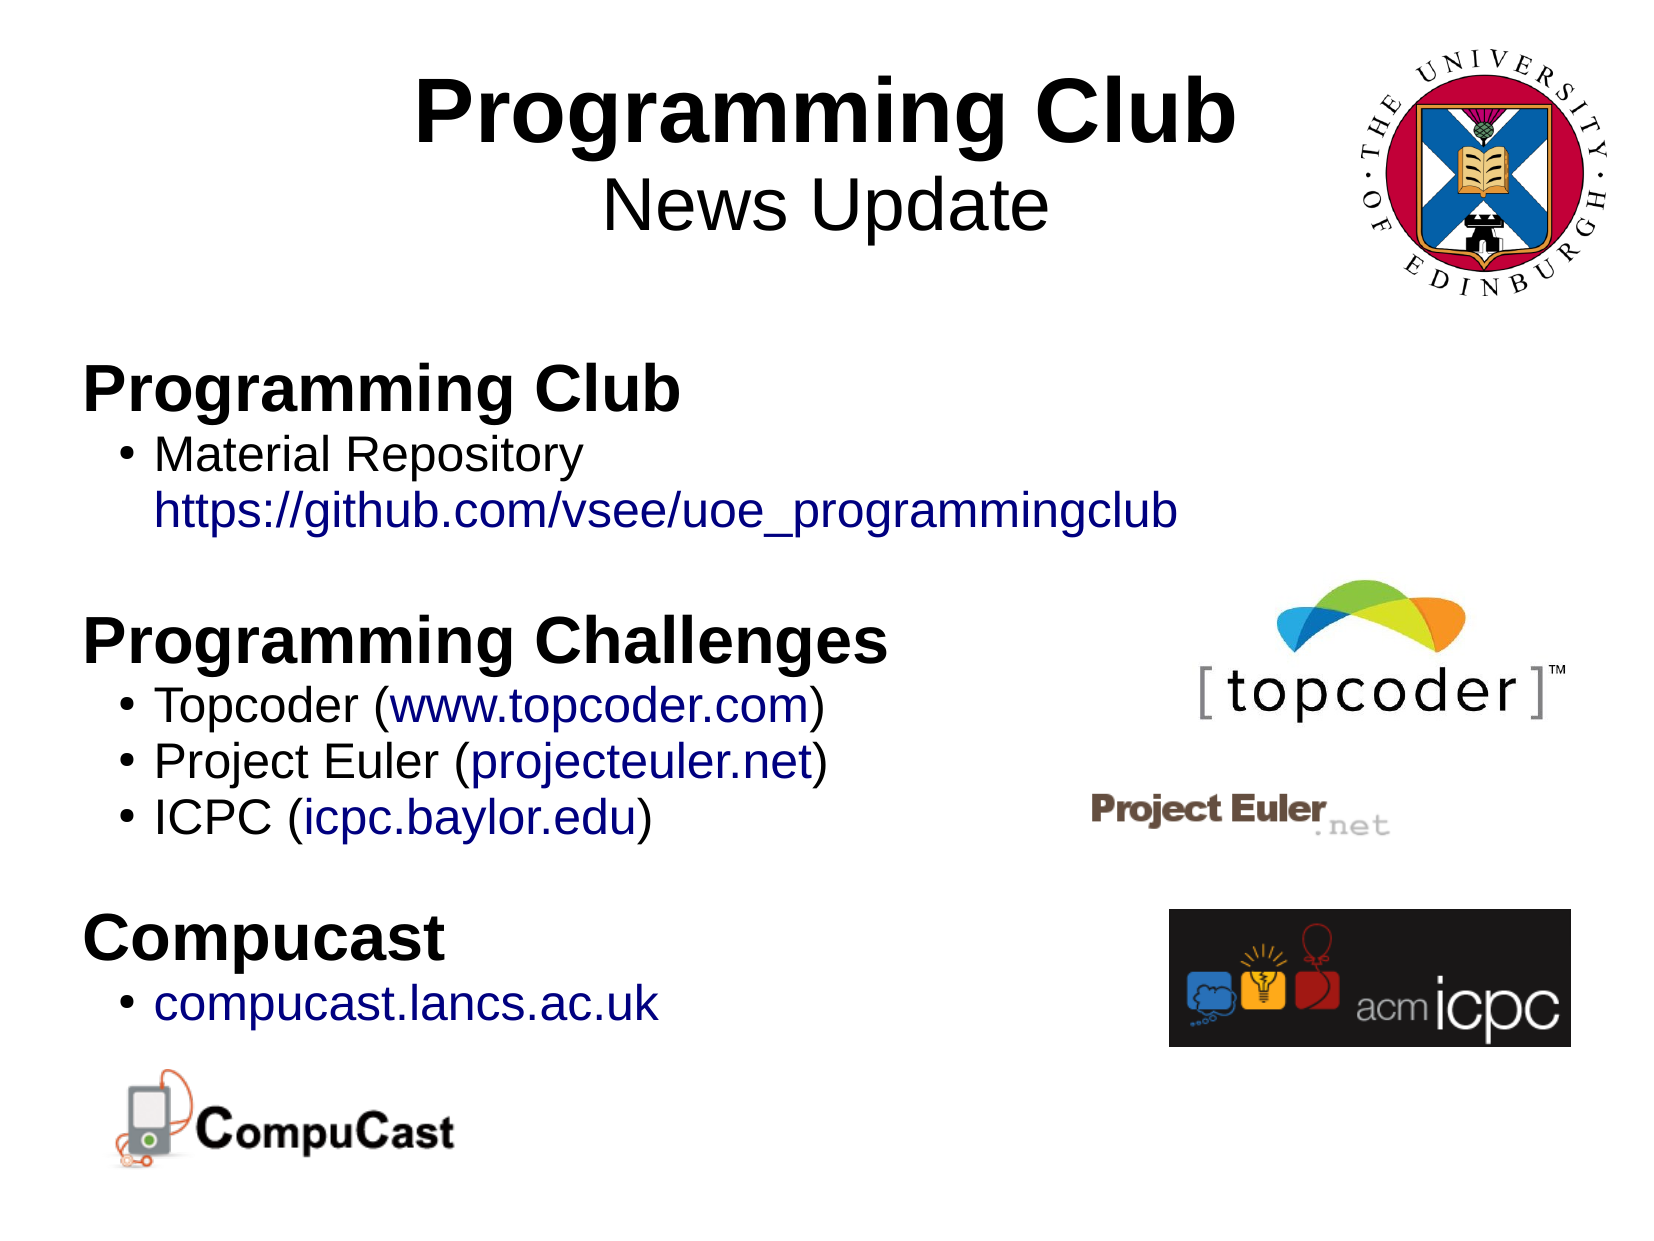

Programming Club
News Update
# Programming Club
Material Repositoryhttps://github.com/vsee/uoe_programmingclub
Programming Challenges
Topcoder (www.topcoder.com)
Project Euler (projecteuler.net)
ICPC (icpc.baylor.edu)
Compucast
compucast.lancs.ac.uk